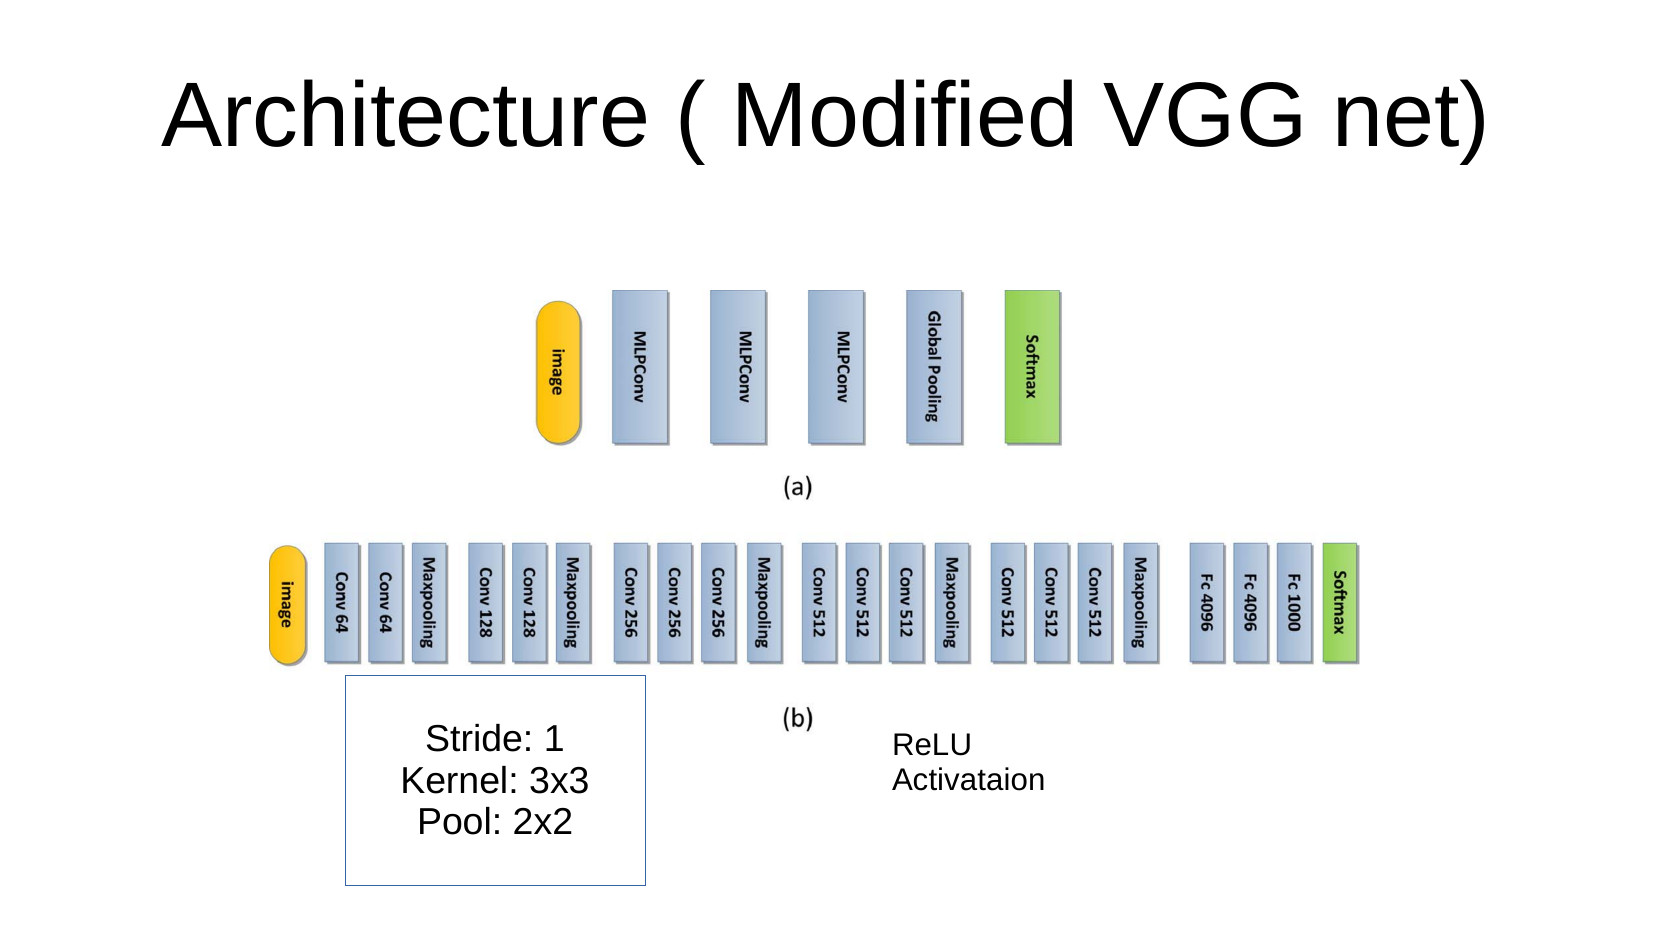

# Architecture ( Modified VGG net)
Stride: 1
Kernel: 3x3
Pool: 2x2
ReLU Activataion